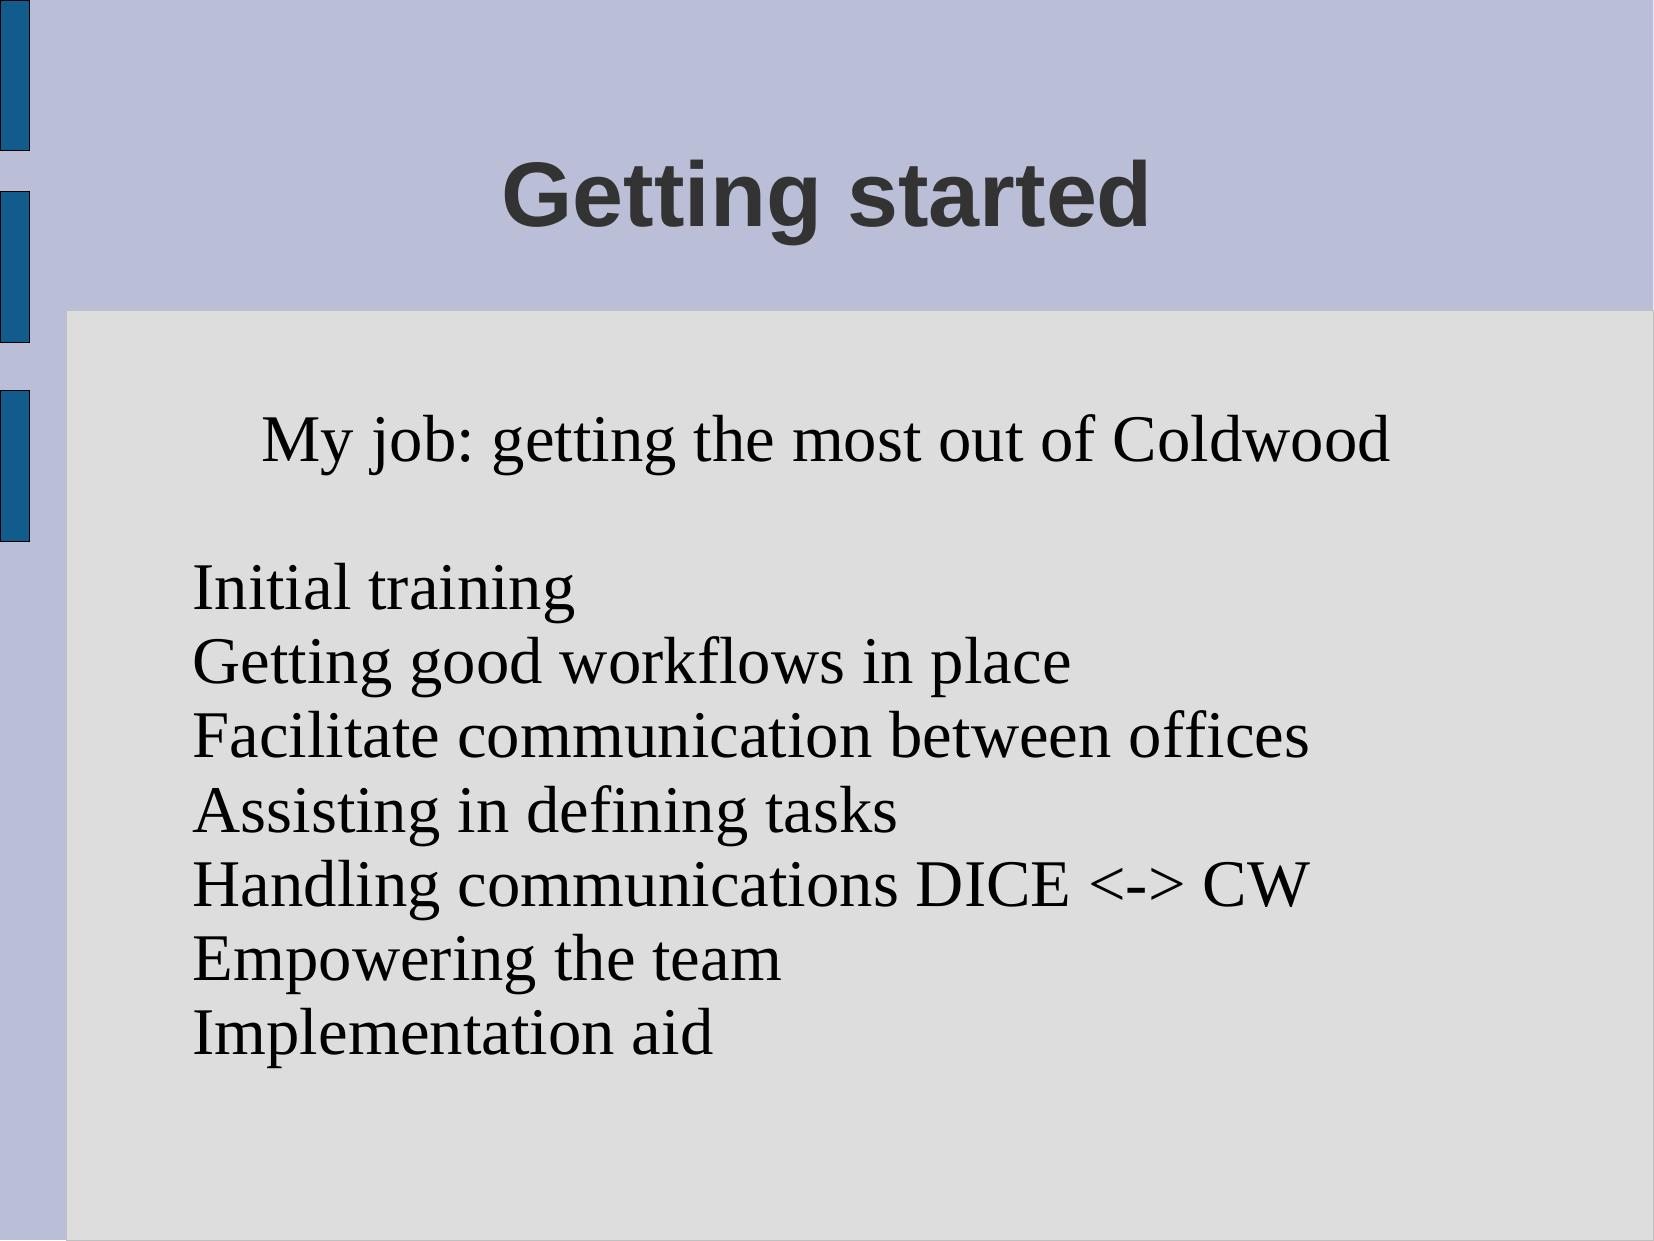

# Getting started
My job: getting the most out of Coldwood
Initial training
Getting good workflows in place
Facilitate communication between offices
Assisting in defining tasks
Handling communications DICE <-> CW
Empowering the team
Implementation aid